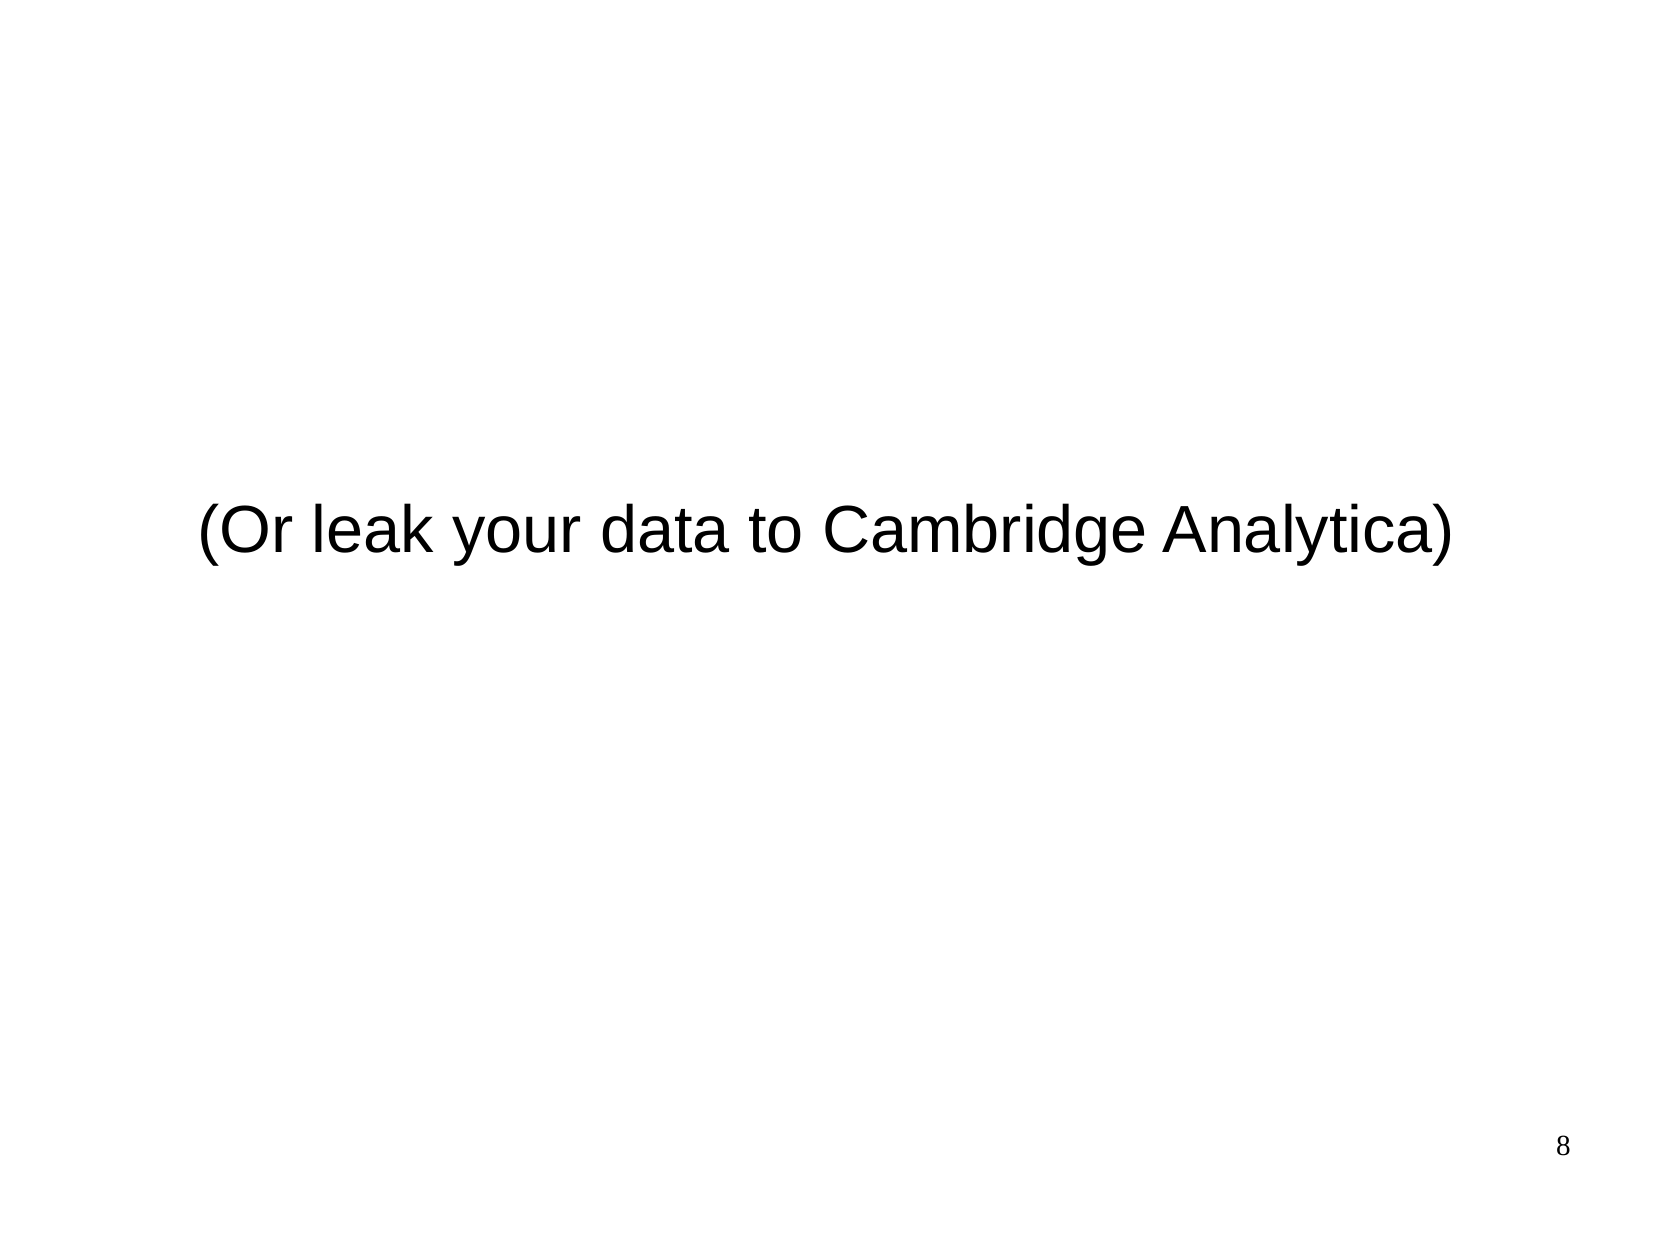

# (Or leak your data to Cambridge Analytica)
8